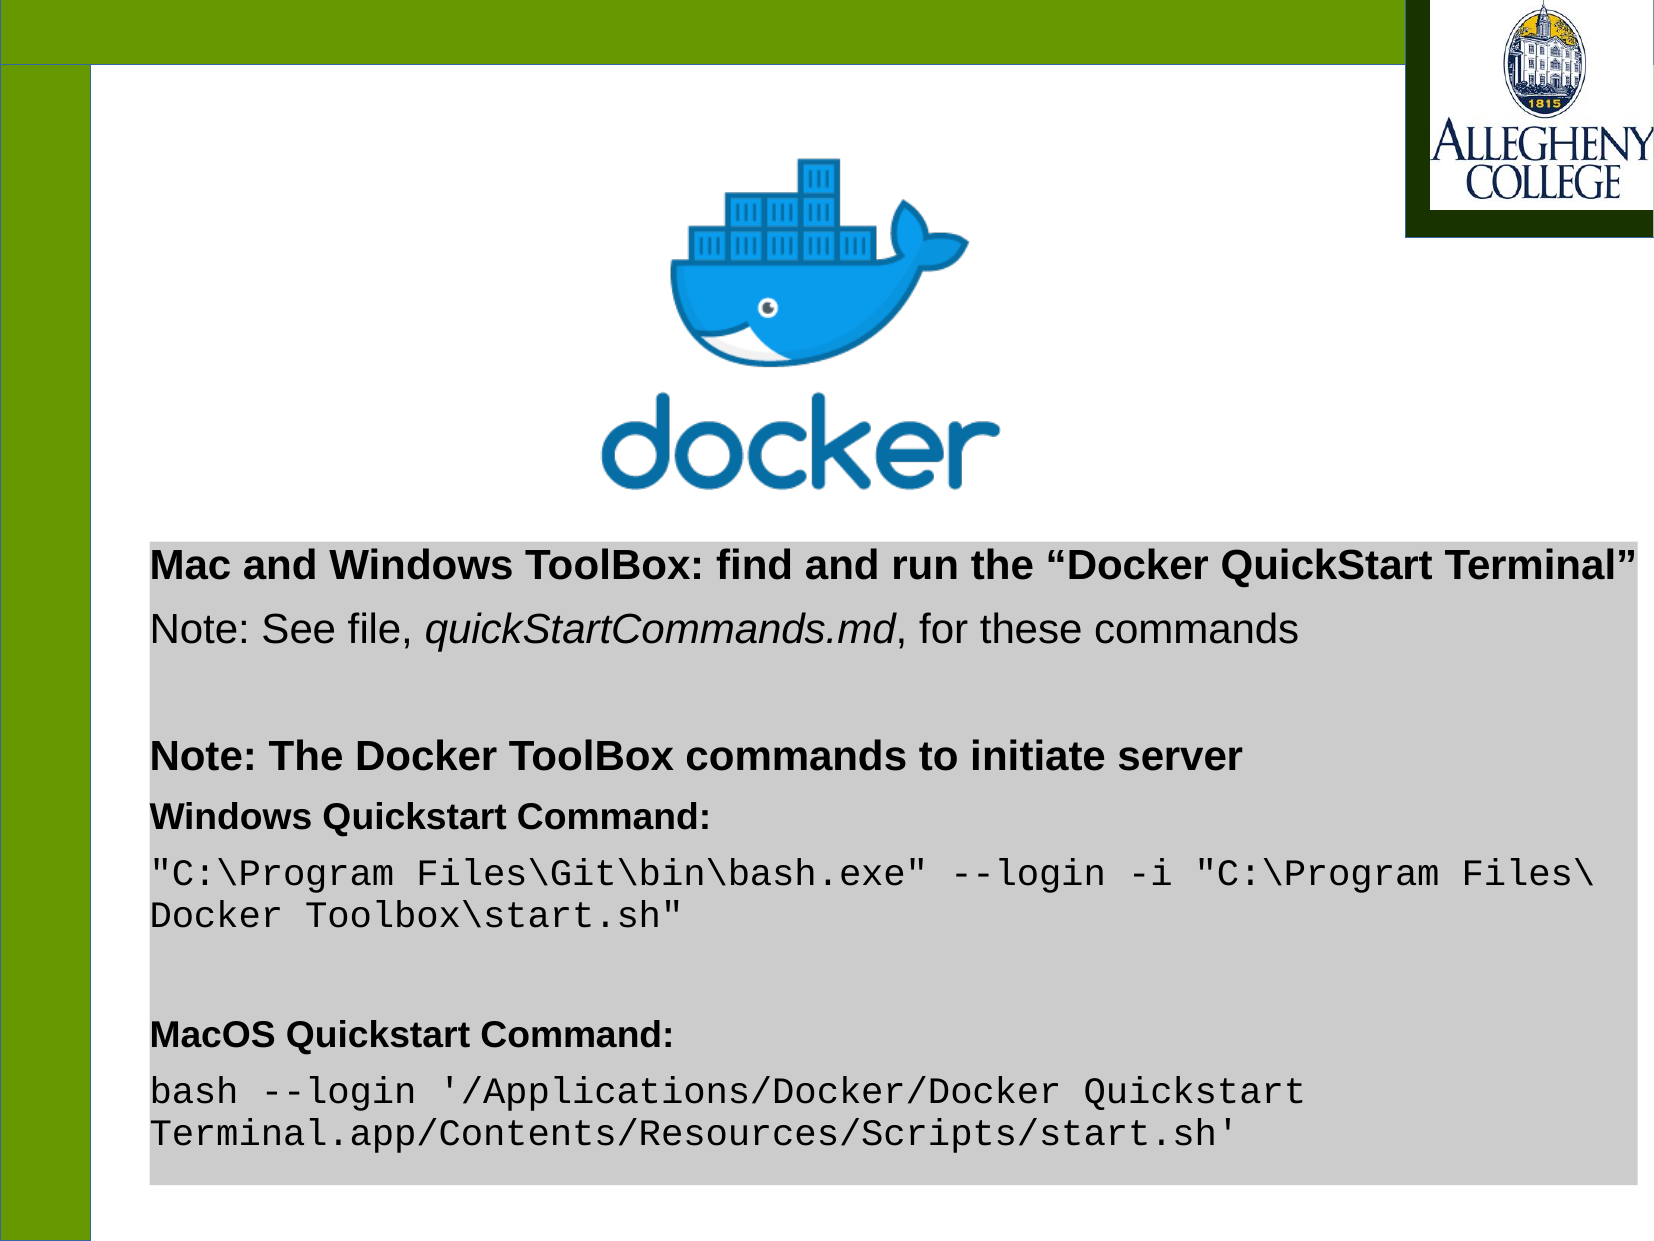

# Mac and Windows ToolBox: find and run the “Docker QuickStart Terminal”
Note: See file, quickStartCommands.md, for these commands
Note: The Docker ToolBox commands to initiate server
Windows Quickstart Command:
"C:\Program Files\Git\bin\bash.exe" --login -i "C:\Program Files\Docker Toolbox\start.sh"
MacOS Quickstart Command:
bash --login '/Applications/Docker/Docker Quickstart Terminal.app/Contents/Resources/Scripts/start.sh'